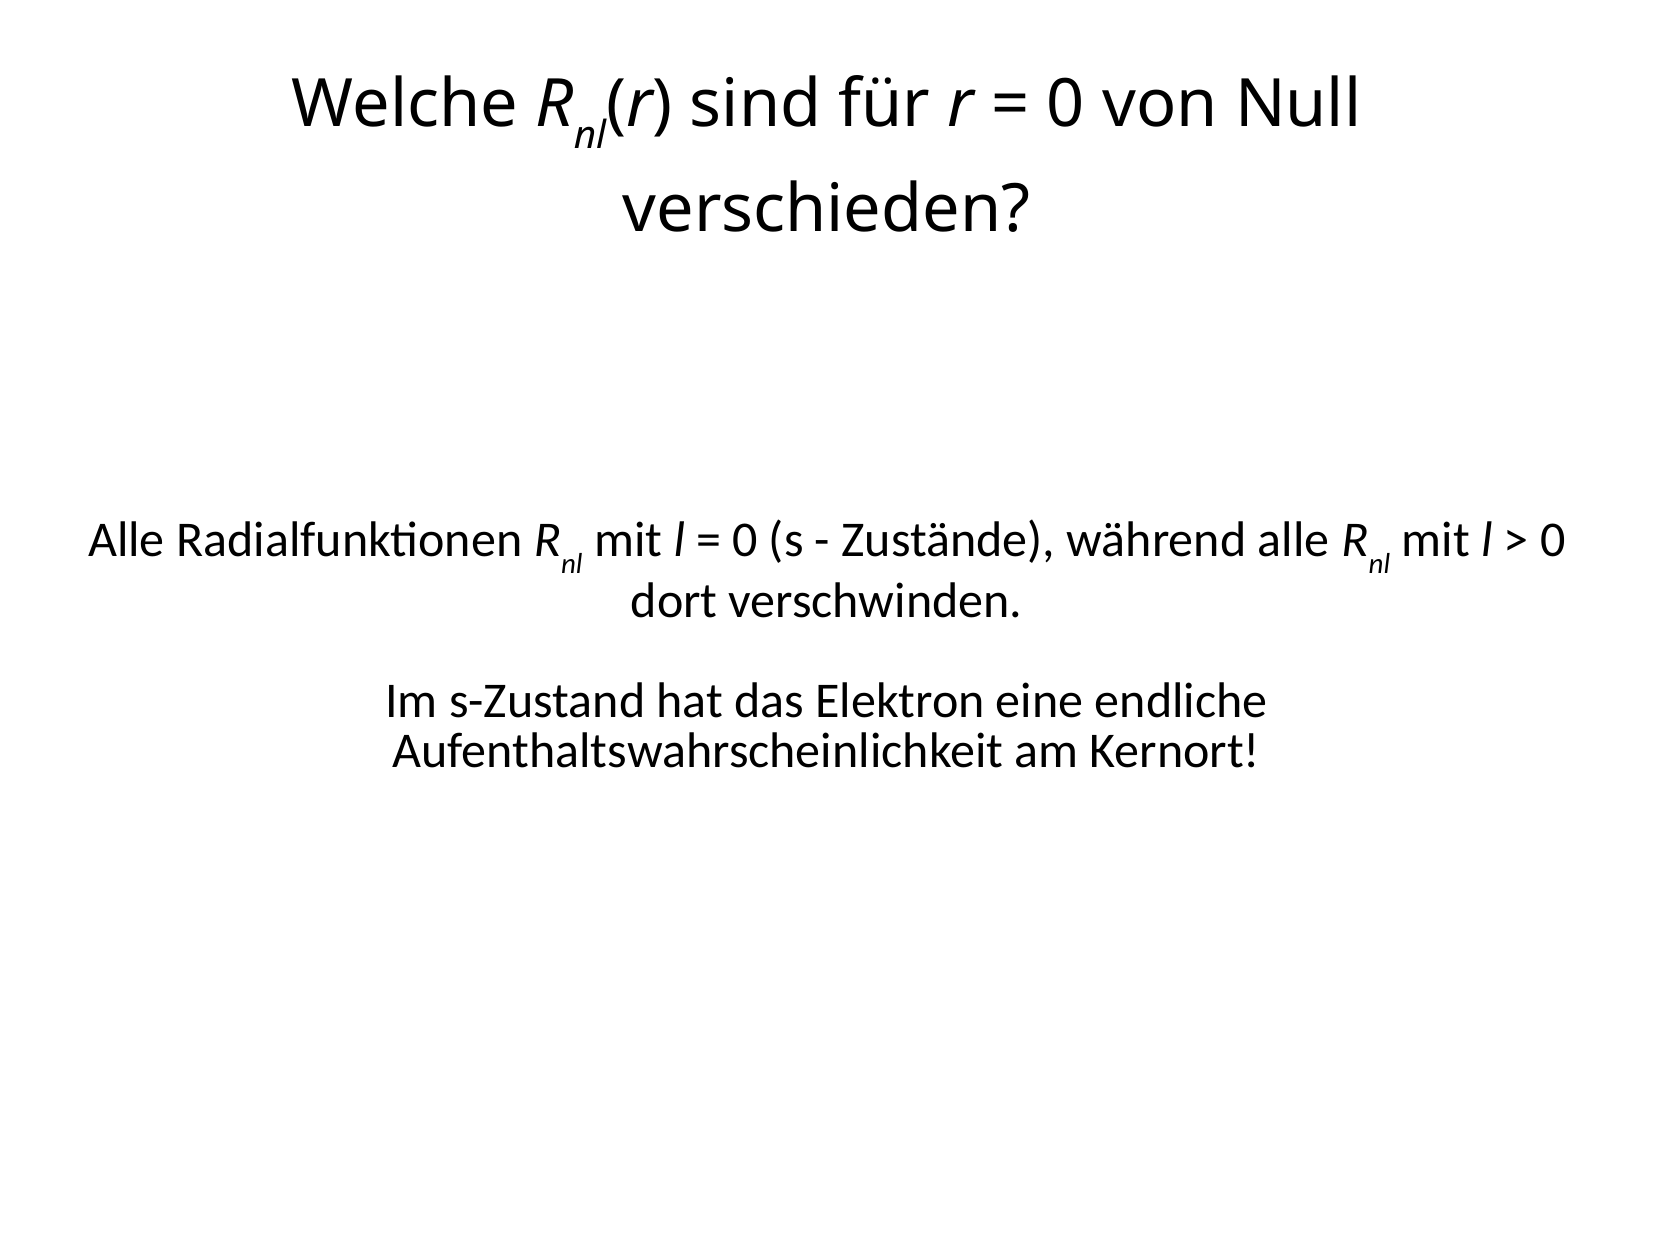

# Welche Rnl(r) sind für r = 0 von Null verschieden?
Alle Radialfunktionen Rnl mit l = 0 (s - Zustände), während alle Rnl mit l > 0 dort verschwinden.
Im s-Zustand hat das Elektron eine endliche Aufenthaltswahrscheinlichkeit am Kernort!